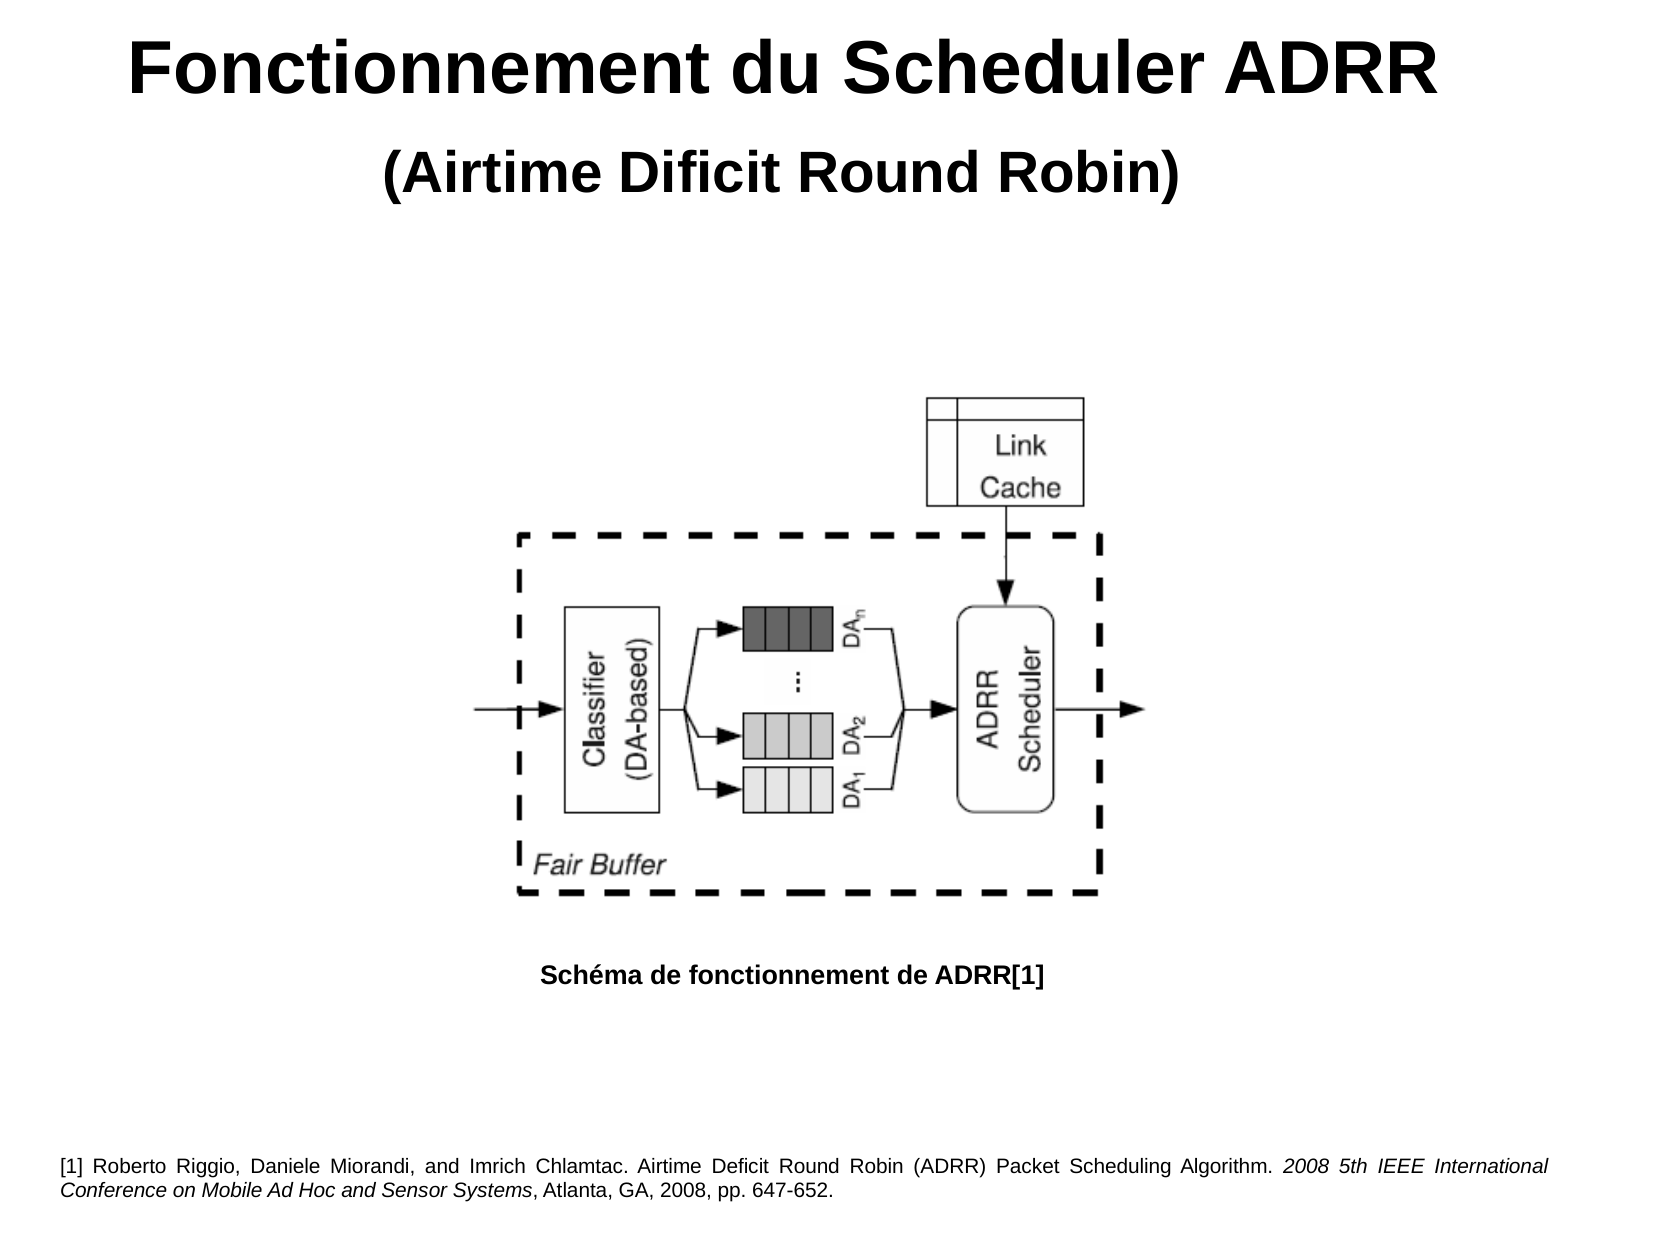

# Fonctionnement du Scheduler ADRR (Airtime Dificit Round Robin)
Schéma de fonctionnement de ADRR[1]
[1] Roberto Riggio, Daniele Miorandi, and Imrich Chlamtac. Airtime Deficit Round Robin (ADRR) Packet Scheduling Algorithm. 2008 5th IEEE International Conference on Mobile Ad Hoc and Sensor Systems, Atlanta, GA, 2008, pp. 647-652.